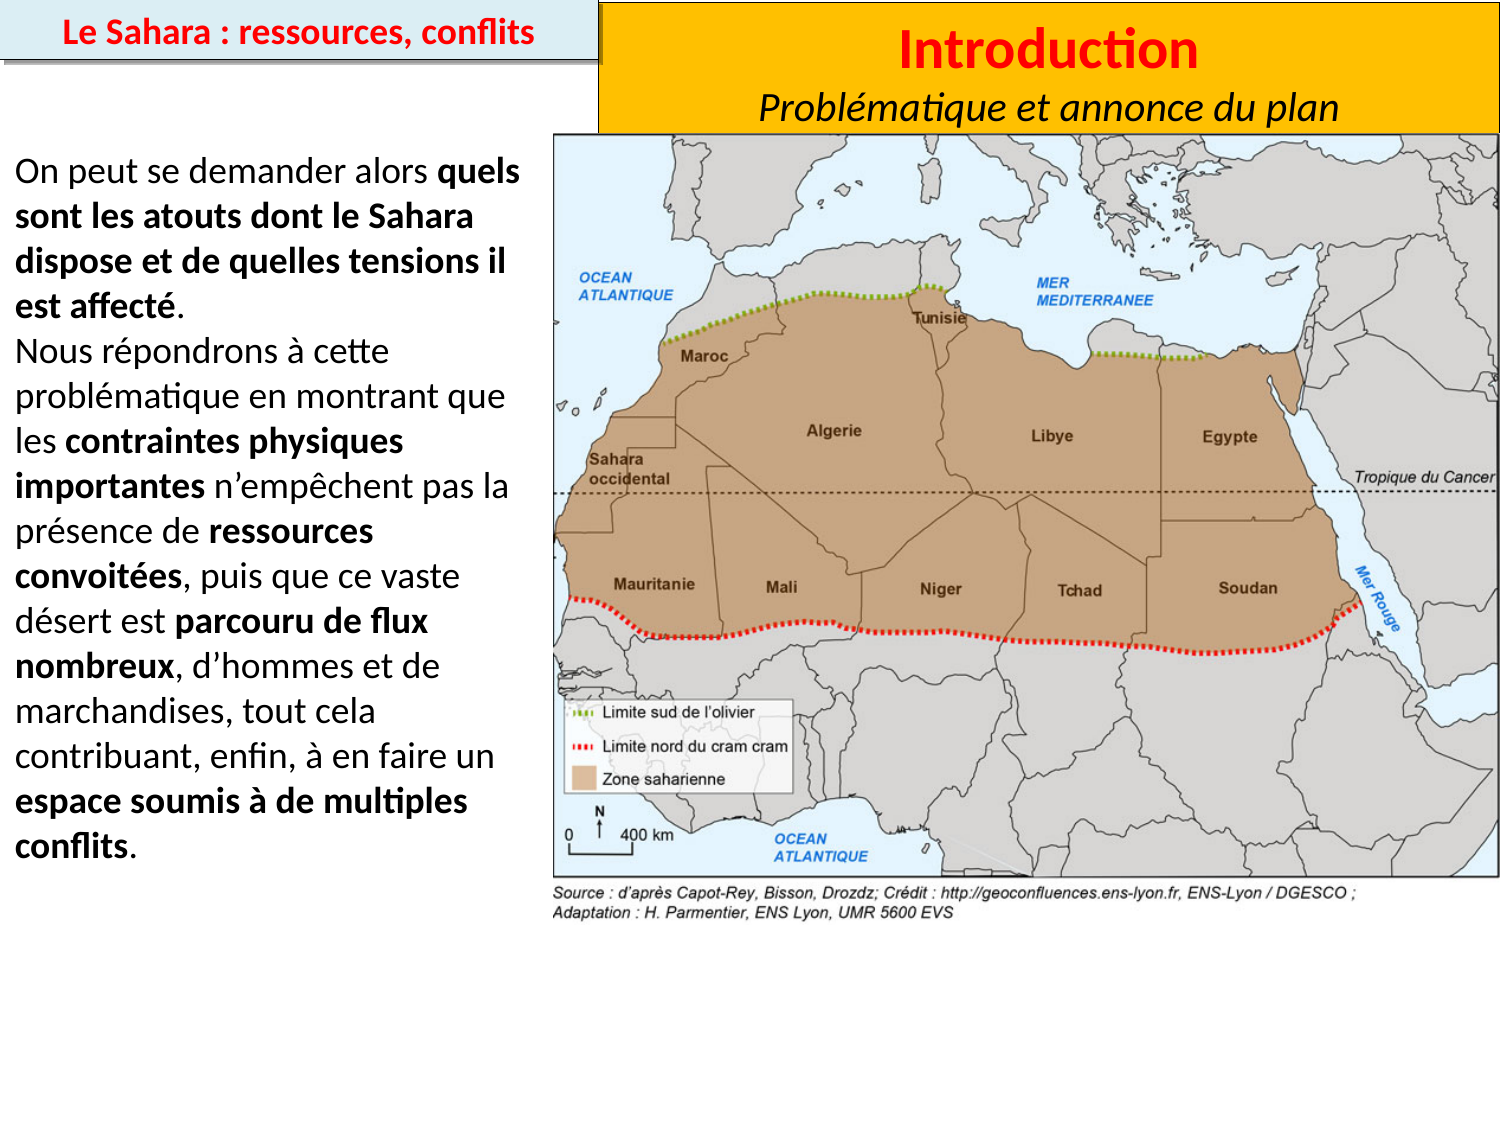

Le Sahara : ressources, conflits
Introduction
Problématique et annonce du plan
On peut se demander alors quels sont les atouts dont le Sahara dispose et de quelles tensions il est affecté.
Nous répondrons à cette problématique en montrant que les contraintes physiques importantes n’empêchent pas la présence de ressources convoitées, puis que ce vaste désert est parcouru de flux nombreux, d’hommes et de marchandises, tout cela contribuant, enfin, à en faire un espace soumis à de multiples conflits.